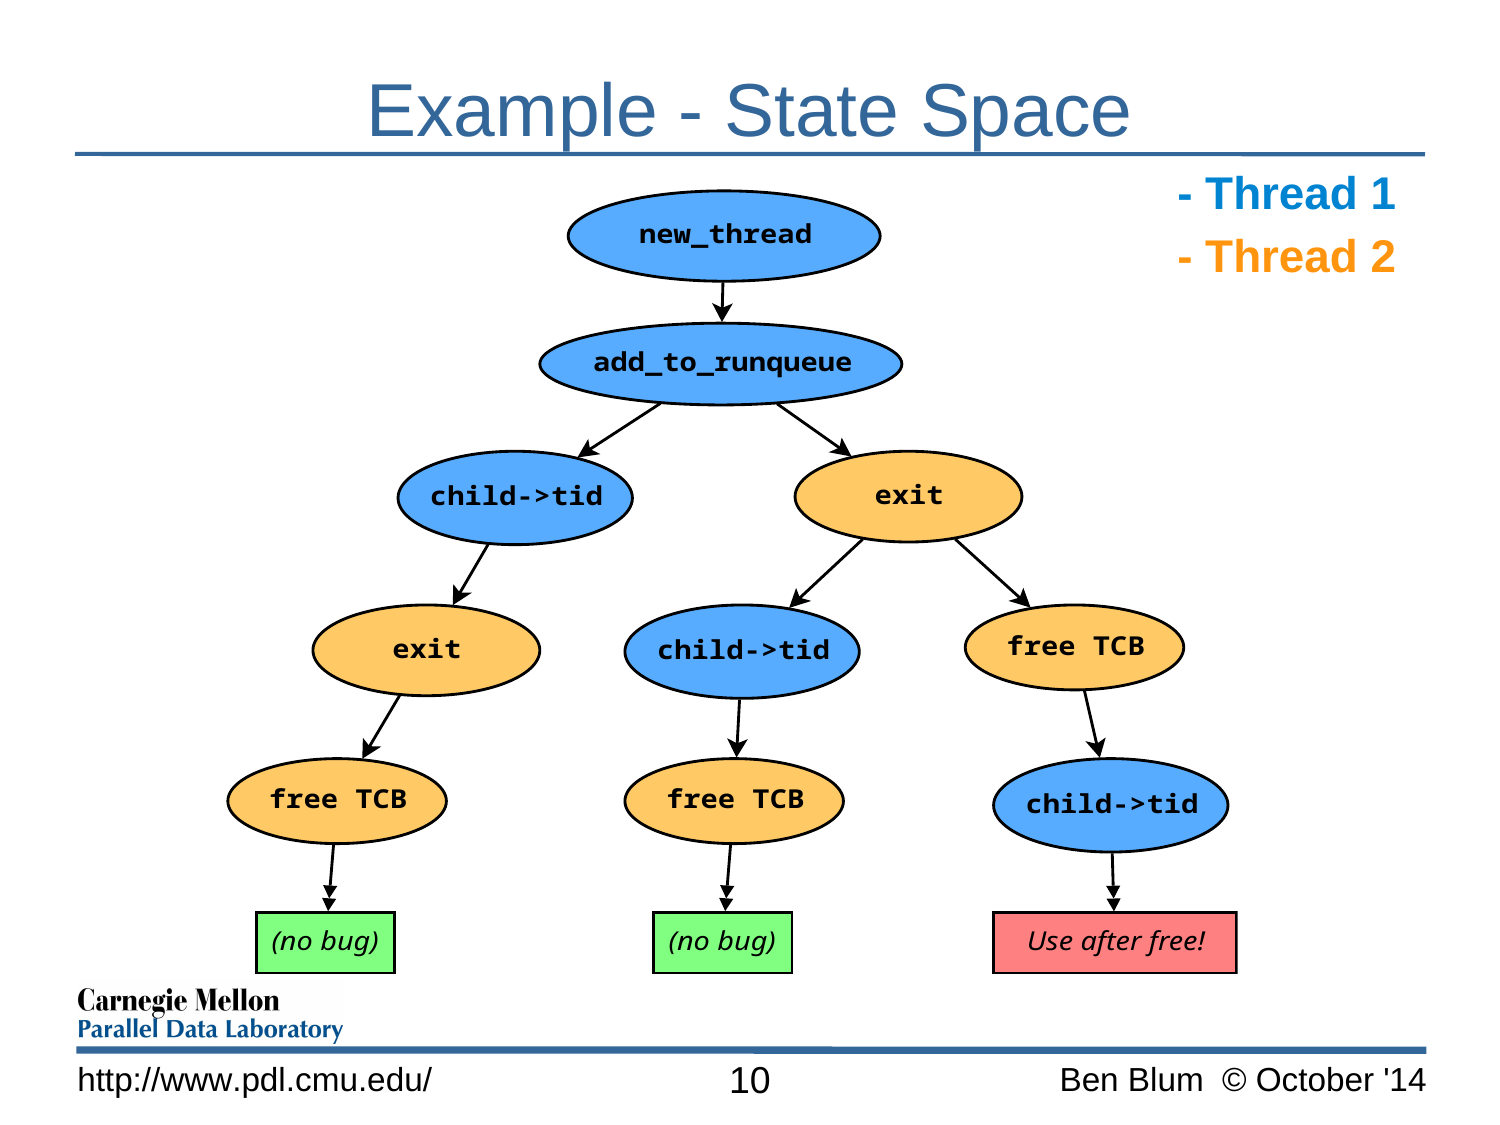

# Example - State Space
- Thread 1
- Thread 2
10